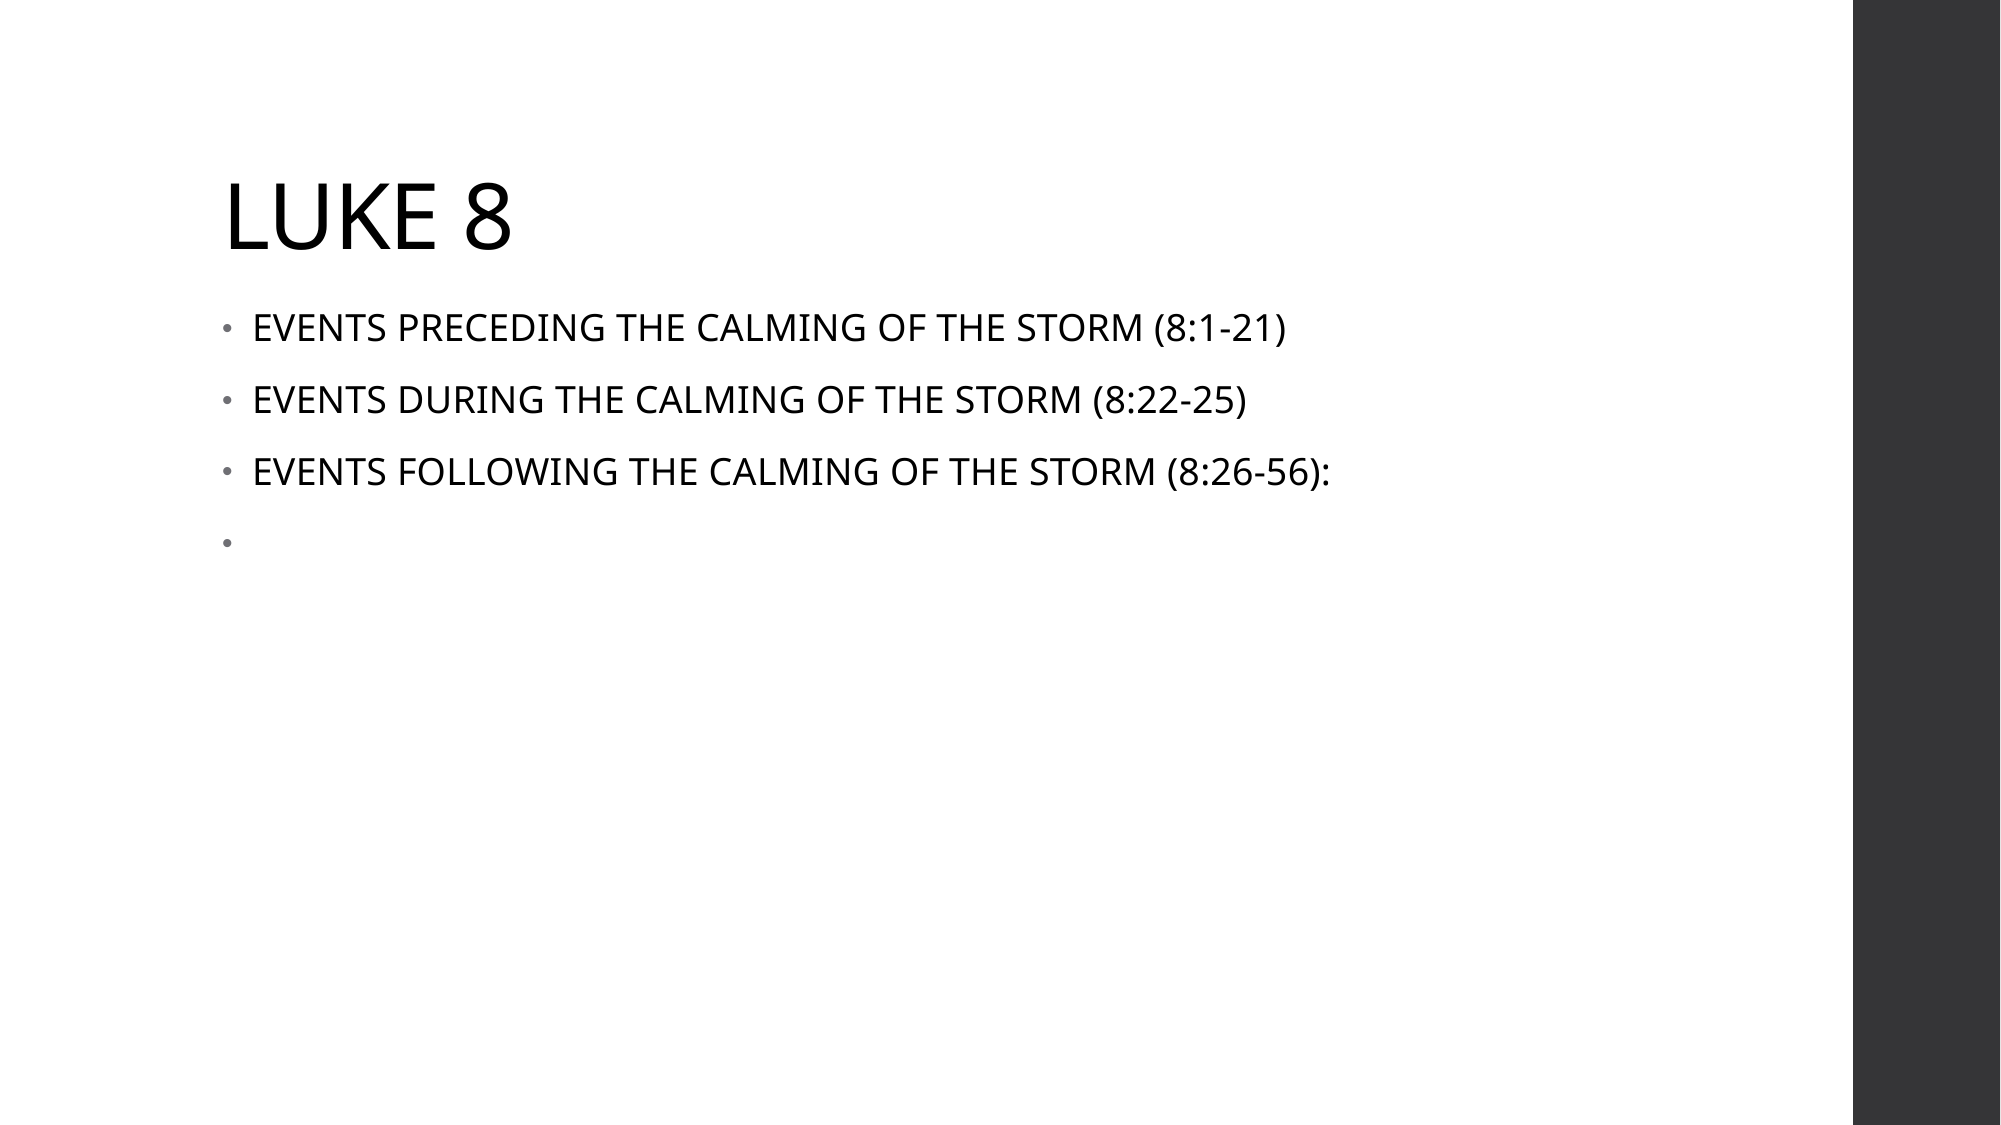

# LUKE 8
EVENTS PRECEDING THE CALMING OF THE STORM (8:1-21)
EVENTS DURING THE CALMING OF THE STORM (8:22-25)
EVENTS FOLLOWING THE CALMING OF THE STORM (8:26-56):